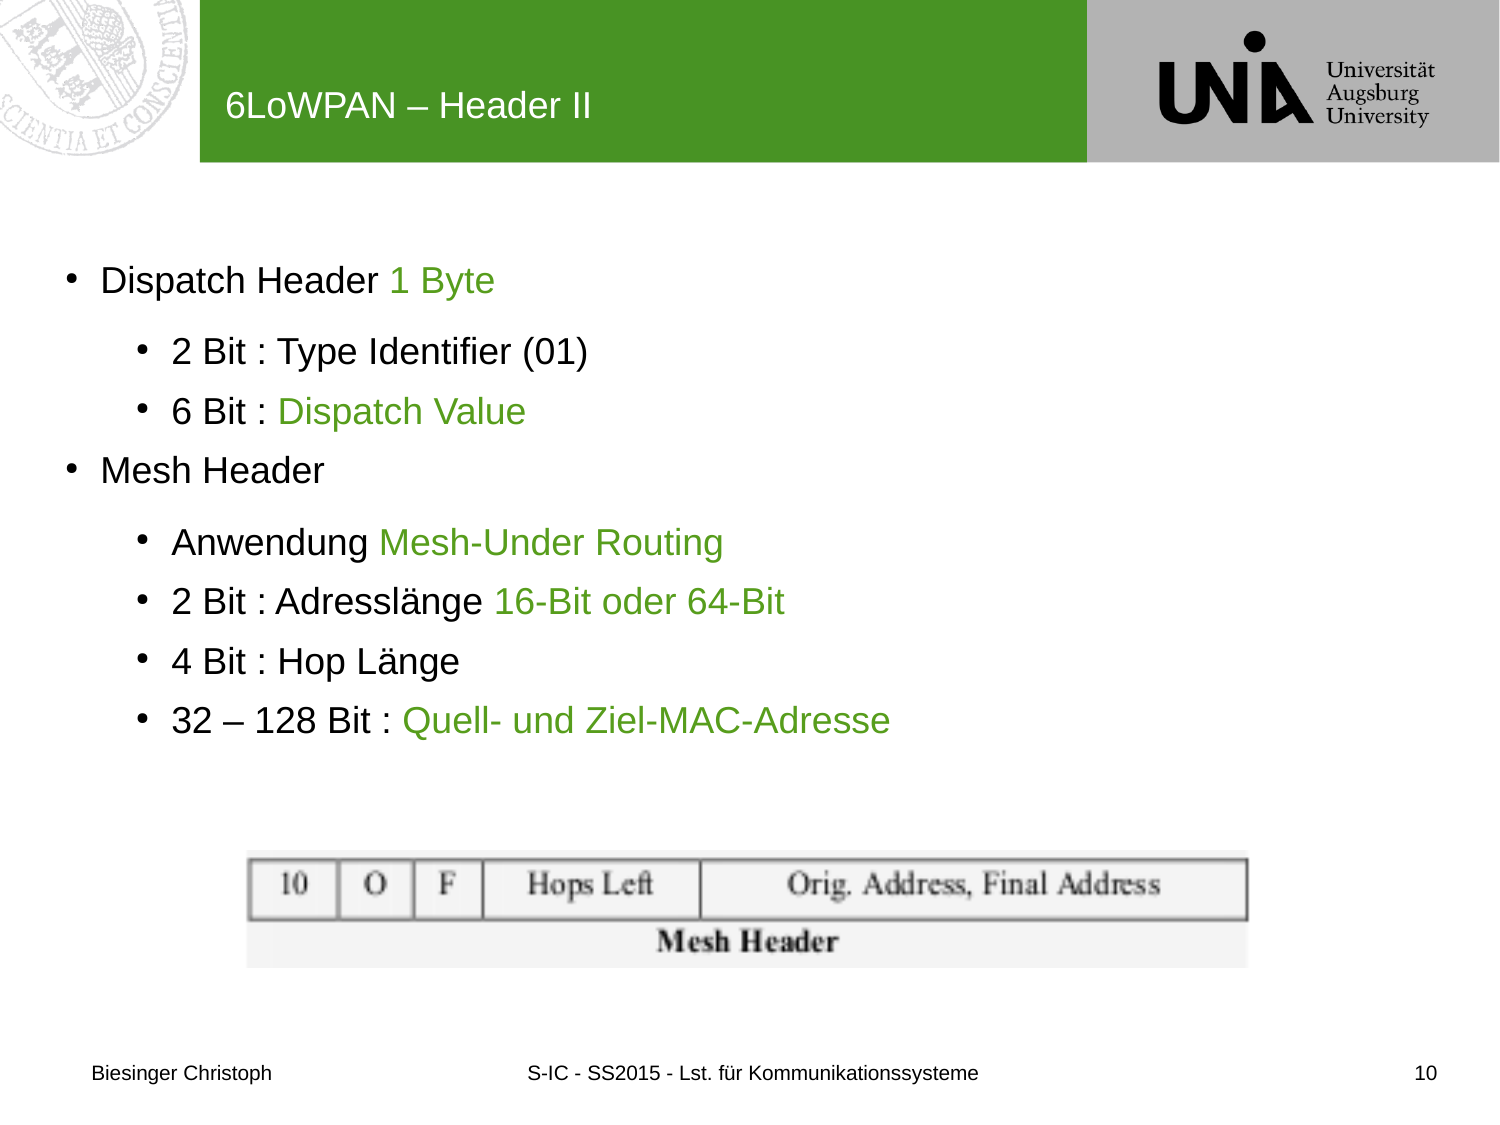

# 6LoWPAN – Header II
Dispatch Header 1 Byte
2 Bit : Type Identifier (01)
6 Bit : Dispatch Value
Mesh Header
Anwendung Mesh-Under Routing
2 Bit : Adresslänge 16-Bit oder 64-Bit
4 Bit : Hop Länge
32 – 128 Bit : Quell- und Ziel-MAC-Adresse
Biesinger Christoph
S-IC - SS2015 - Lst. für Kommunikationssysteme